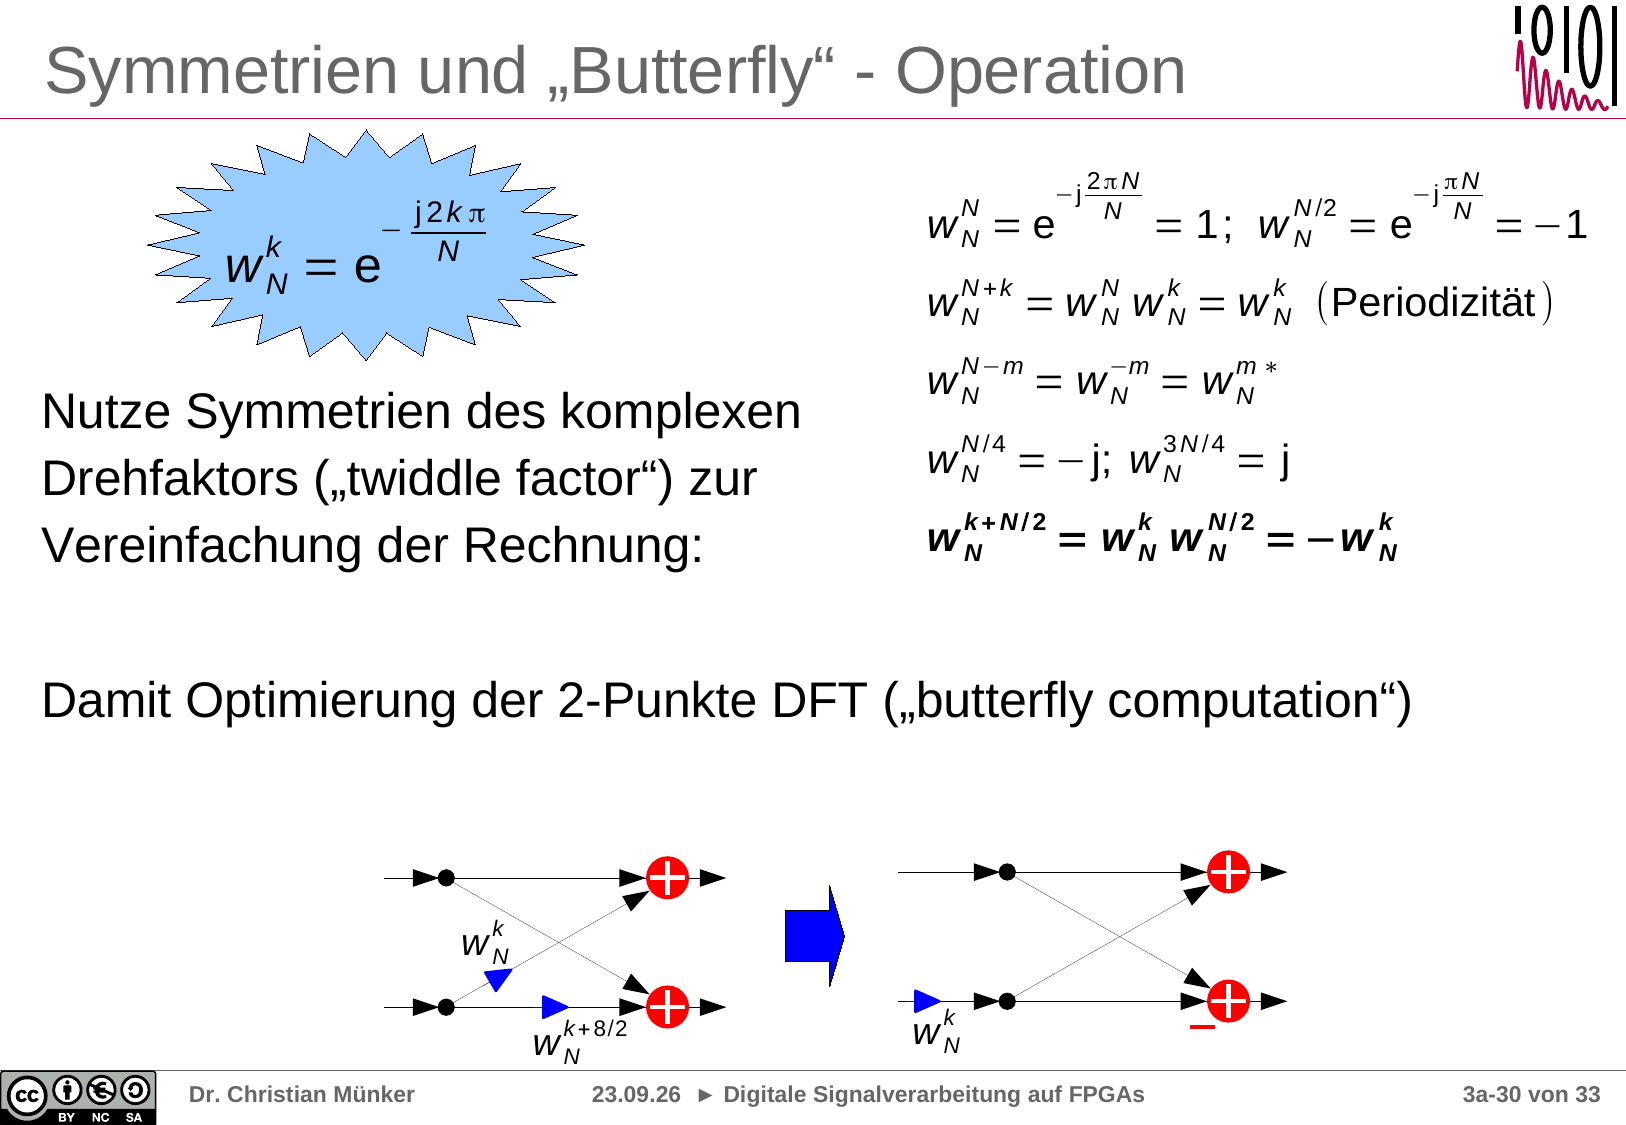

# Symmetrien und „Butterfly“ - Operation
Nutze Symmetrien des komplexen
Drehfaktors („twiddle factor“) zur
Vereinfachung der Rechnung:
Damit Optimierung der 2-Punkte DFT („butterfly computation“)